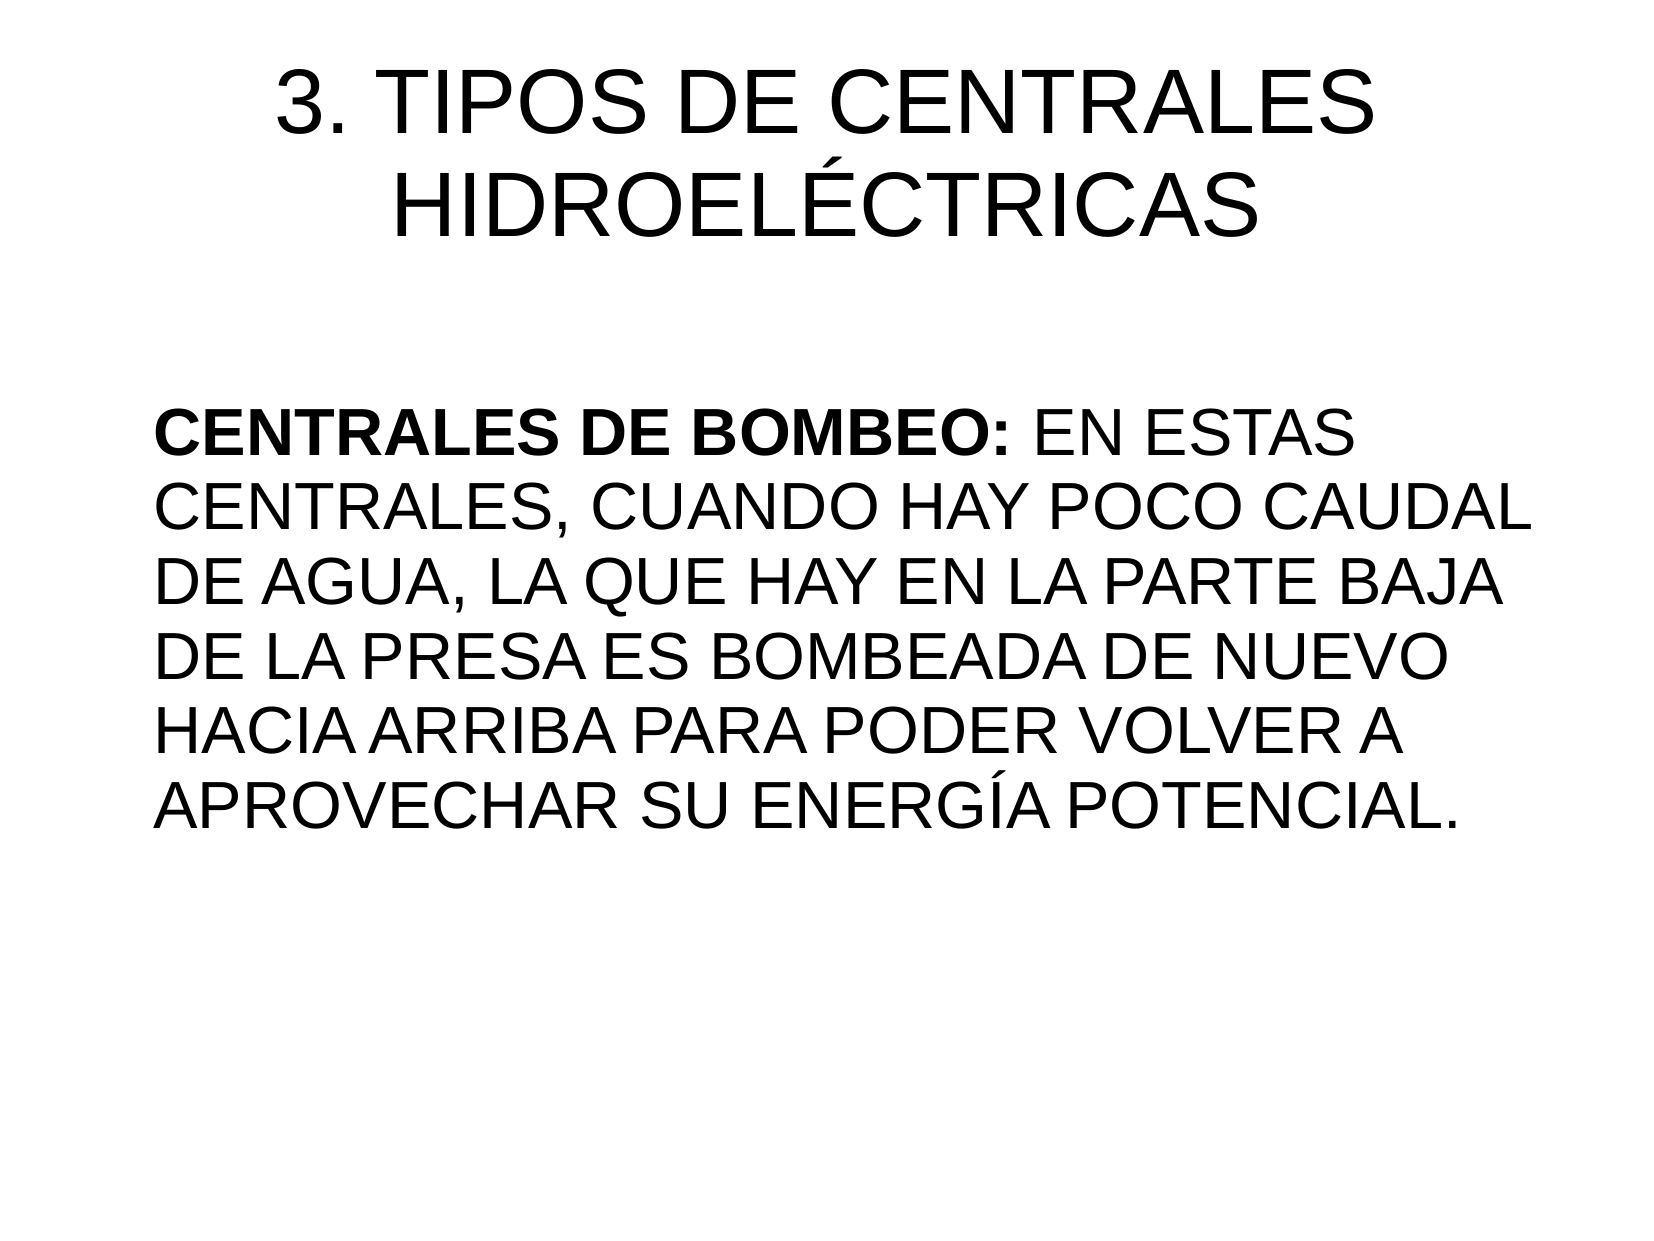

# 3. TIPOS DE CENTRALES HIDROELÉCTRICAS
CENTRALES DE BOMBEO: EN ESTAS CENTRALES, CUANDO HAY POCO CAUDAL DE AGUA, LA QUE HAY EN LA PARTE BAJA DE LA PRESA ES BOMBEADA DE NUEVO HACIA ARRIBA PARA PODER VOLVER A APROVECHAR SU ENERGÍA POTENCIAL.